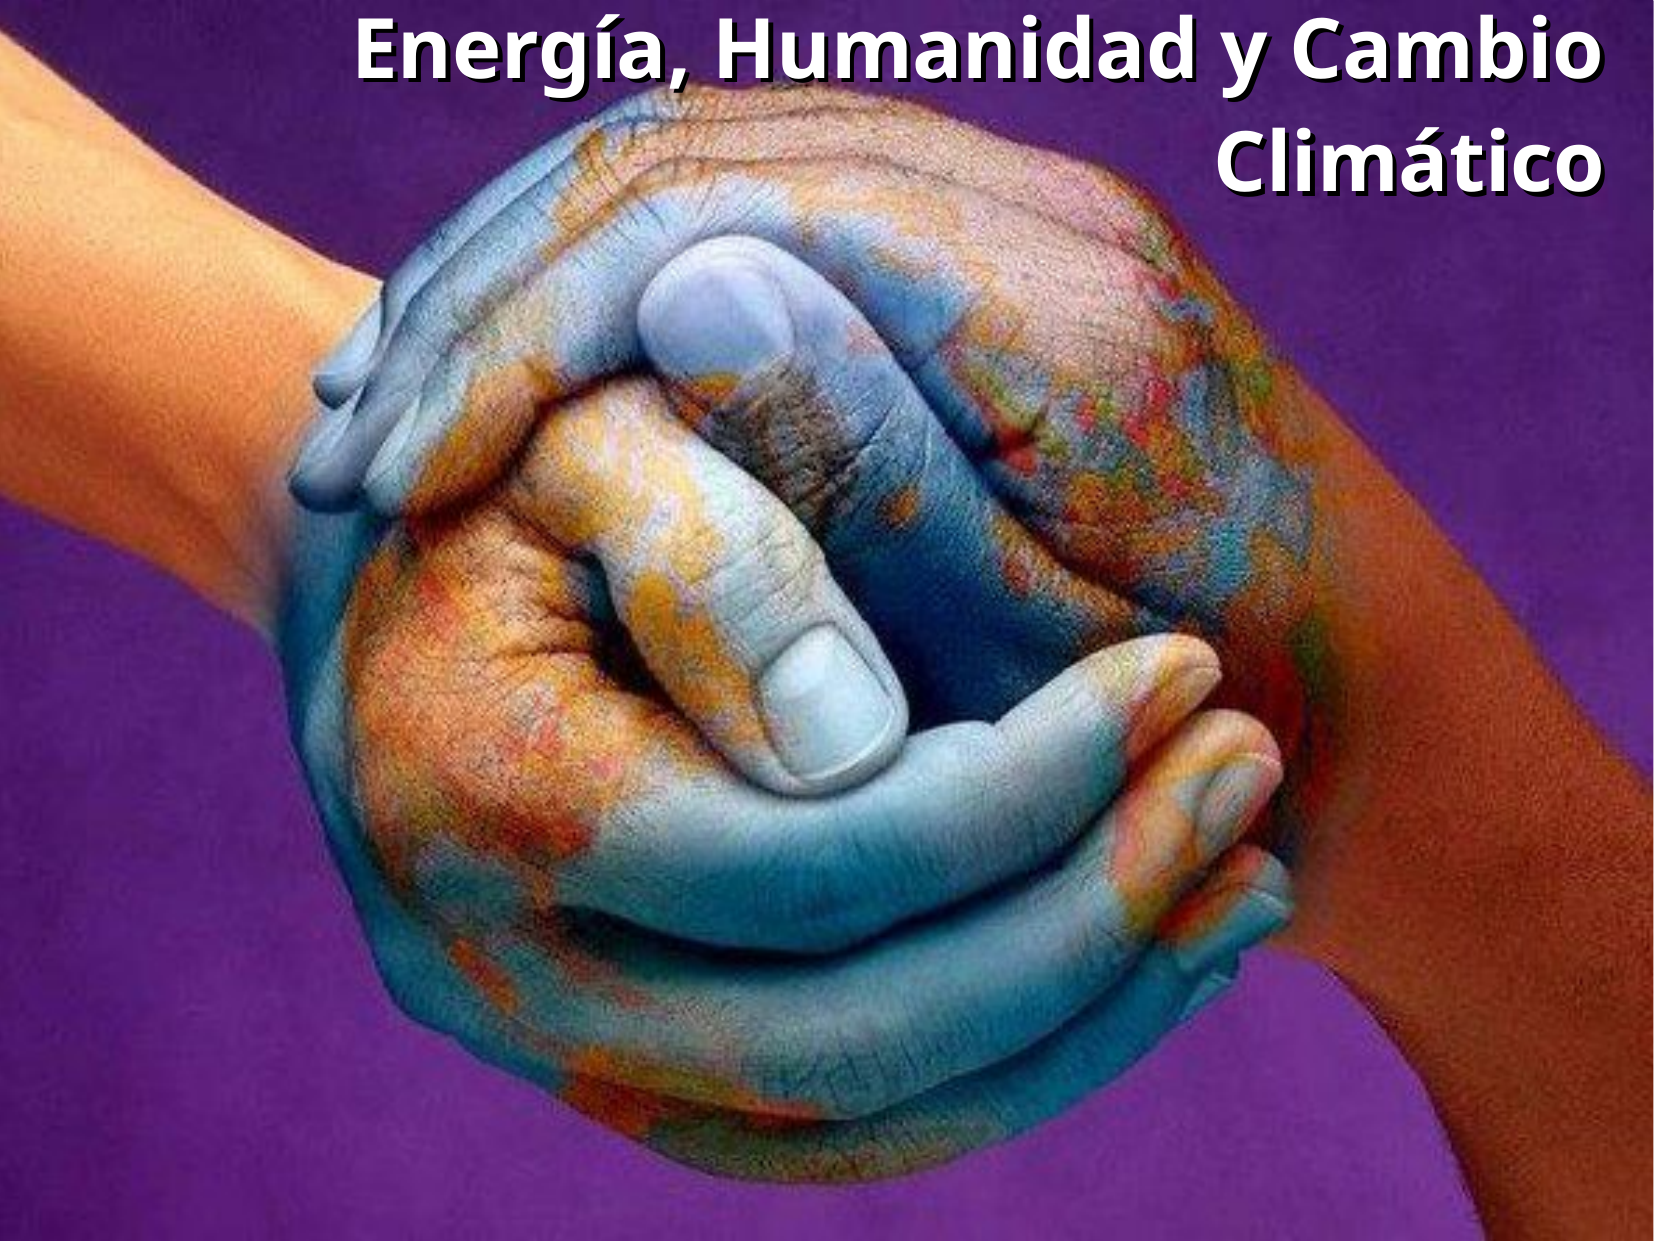

# Energía, Humanidad y Cambio Climático
FÍSICA III B
6